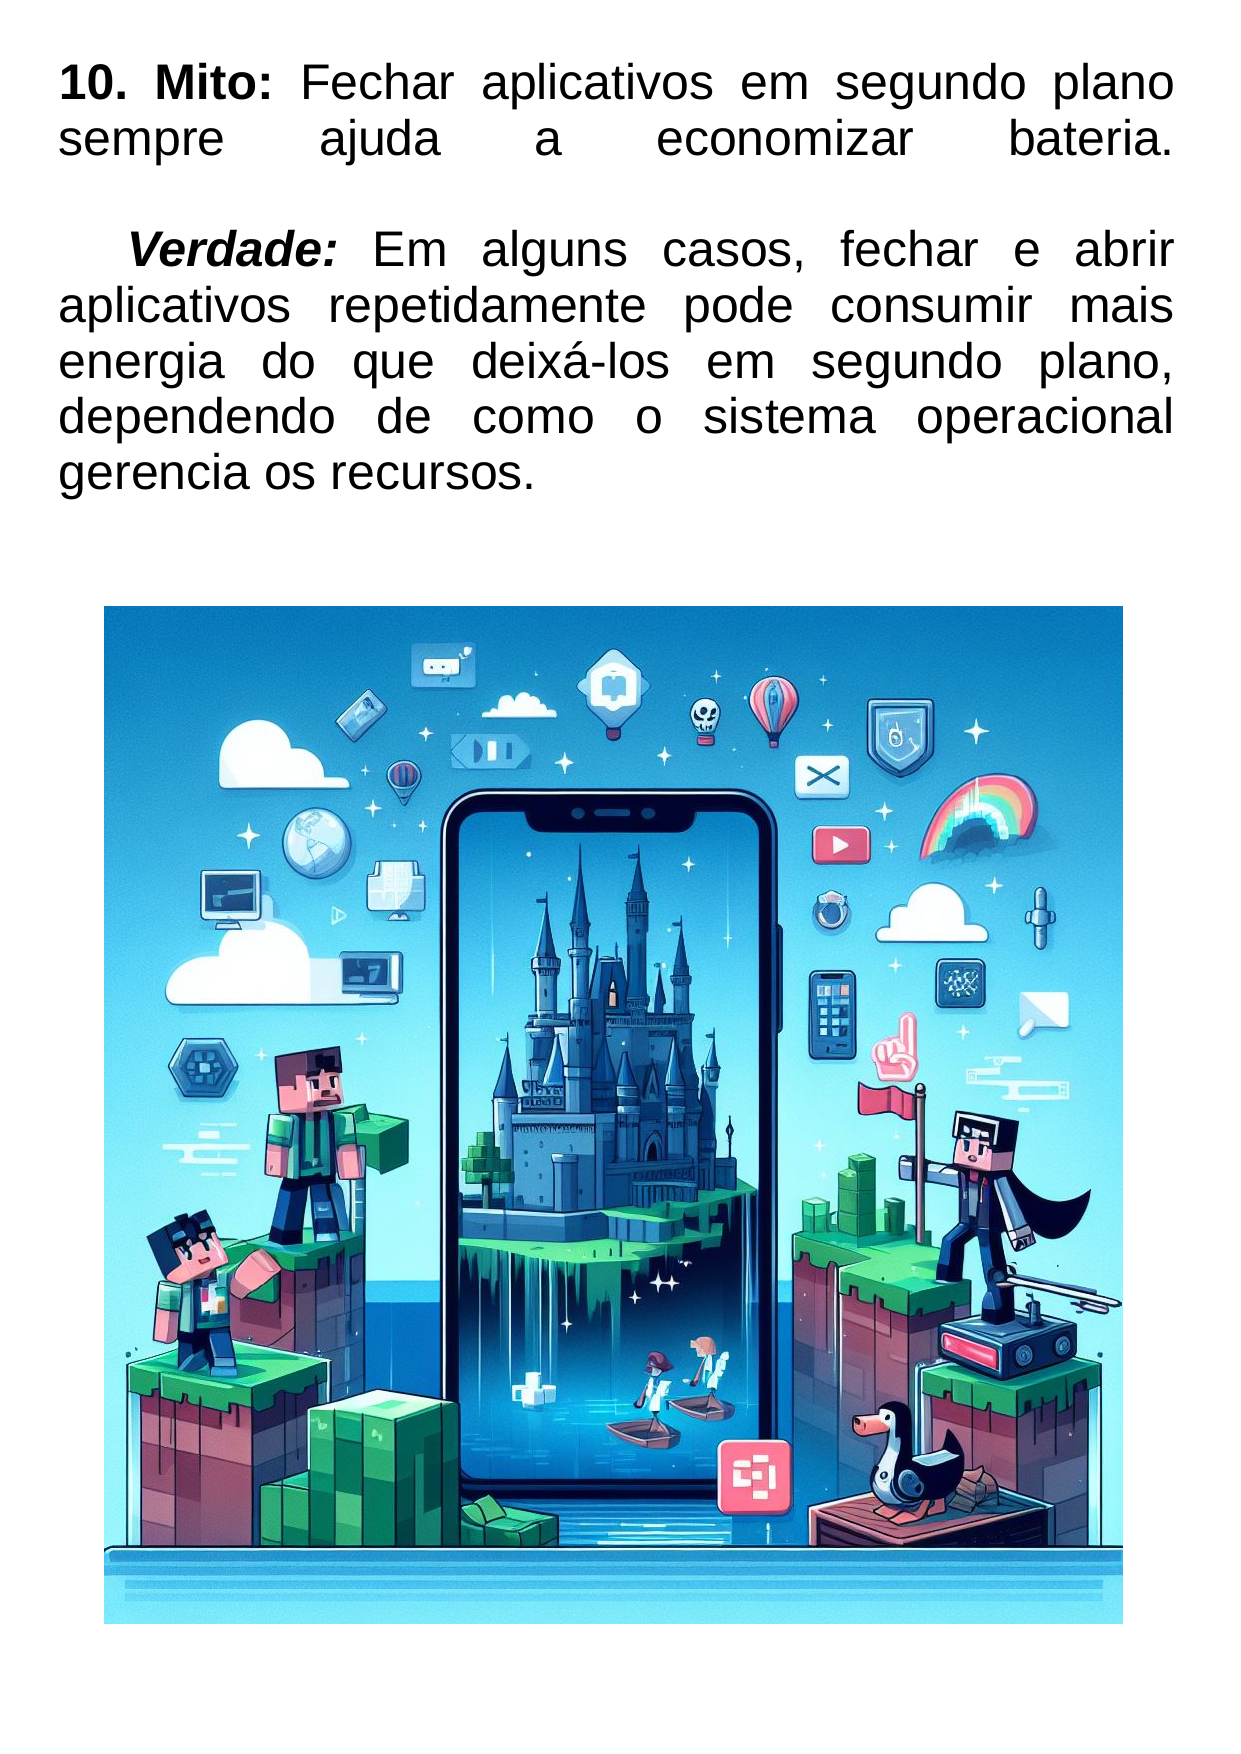

# 10. Mito: Fechar aplicativos em segundo plano sempre ajuda a economizar bateria. Verdade: Em alguns casos, fechar e abrir aplicativos repetidamente pode consumir mais energia do que deixá-los em segundo plano, dependendo de como o sistema operacional gerencia os recursos.